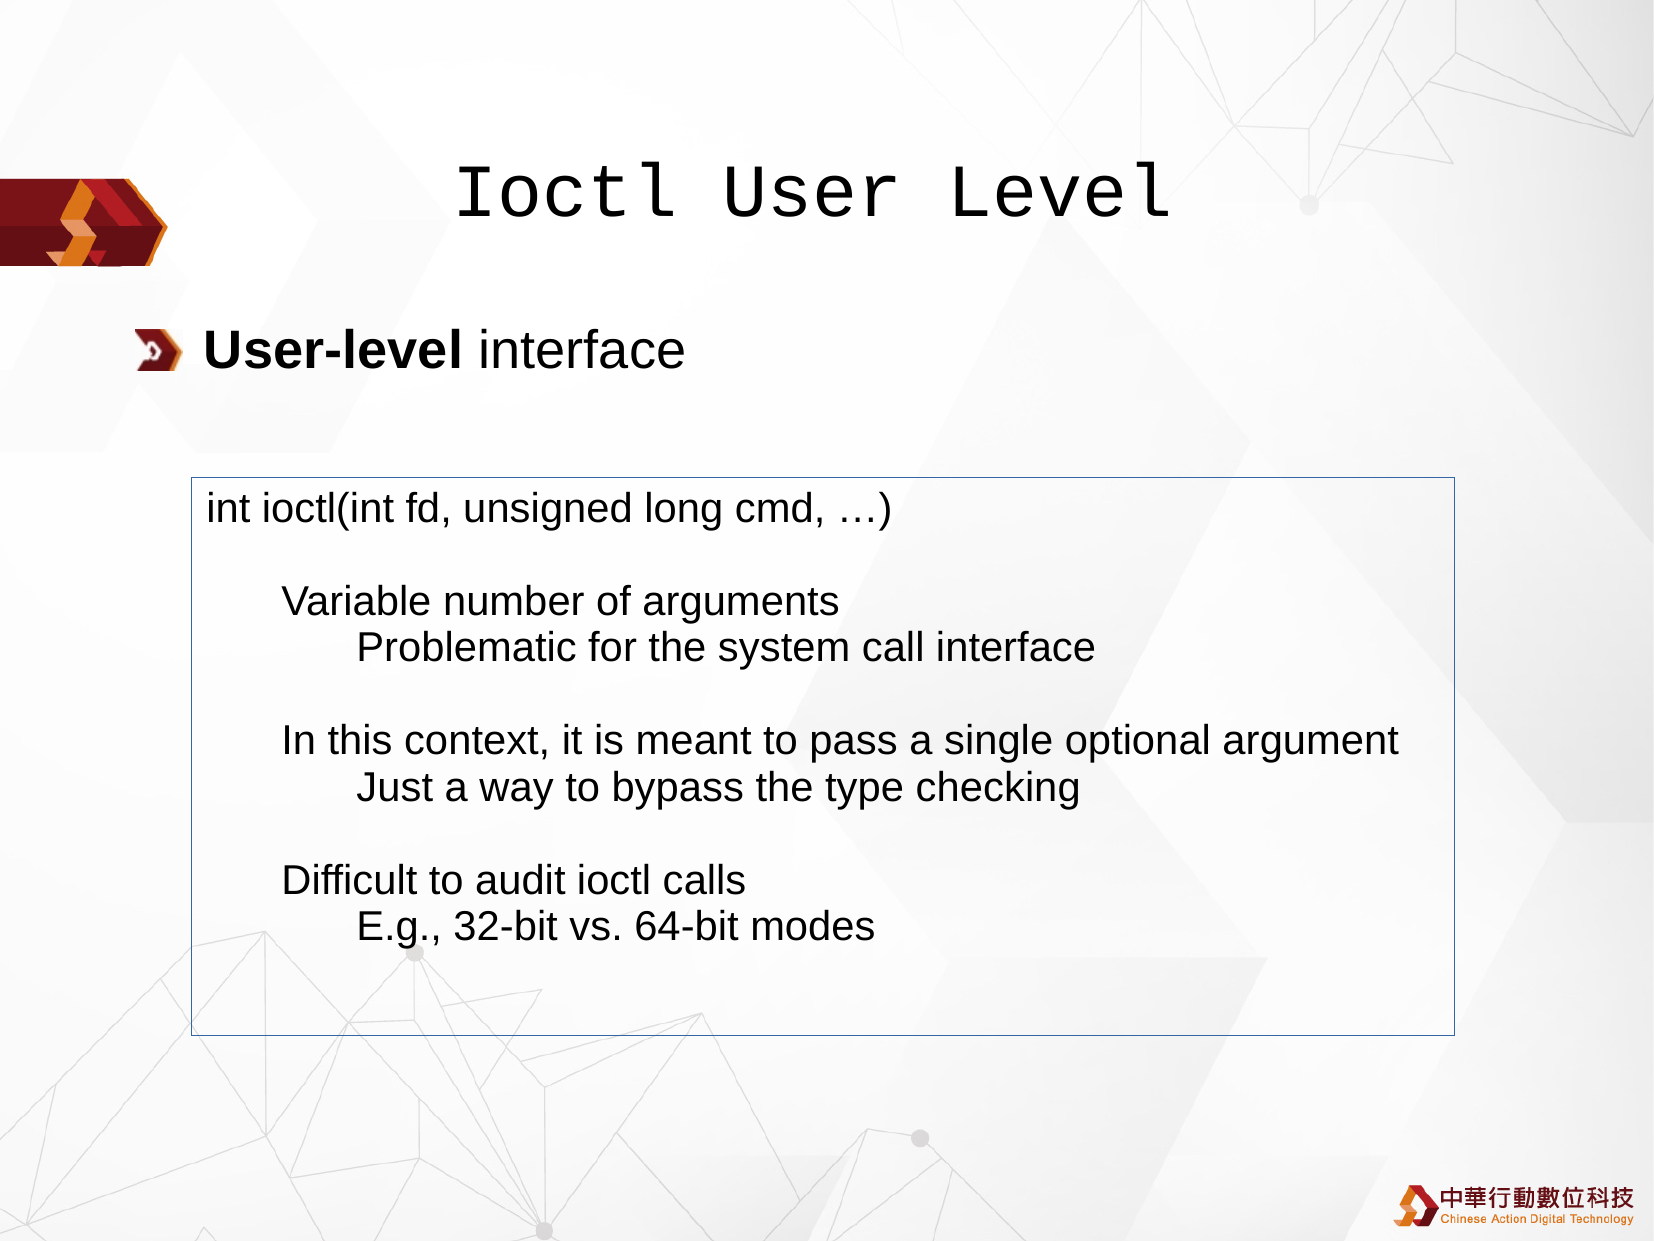

# Ioctl User Level
 User-level interface
int ioctl(int fd, unsigned long cmd, …)
	Variable number of arguments
		Problematic for the system call interface
	In this context, it is meant to pass a single optional argument
		Just a way to bypass the type checking
	Difficult to audit ioctl calls
		E.g., 32-bit vs. 64-bit modes